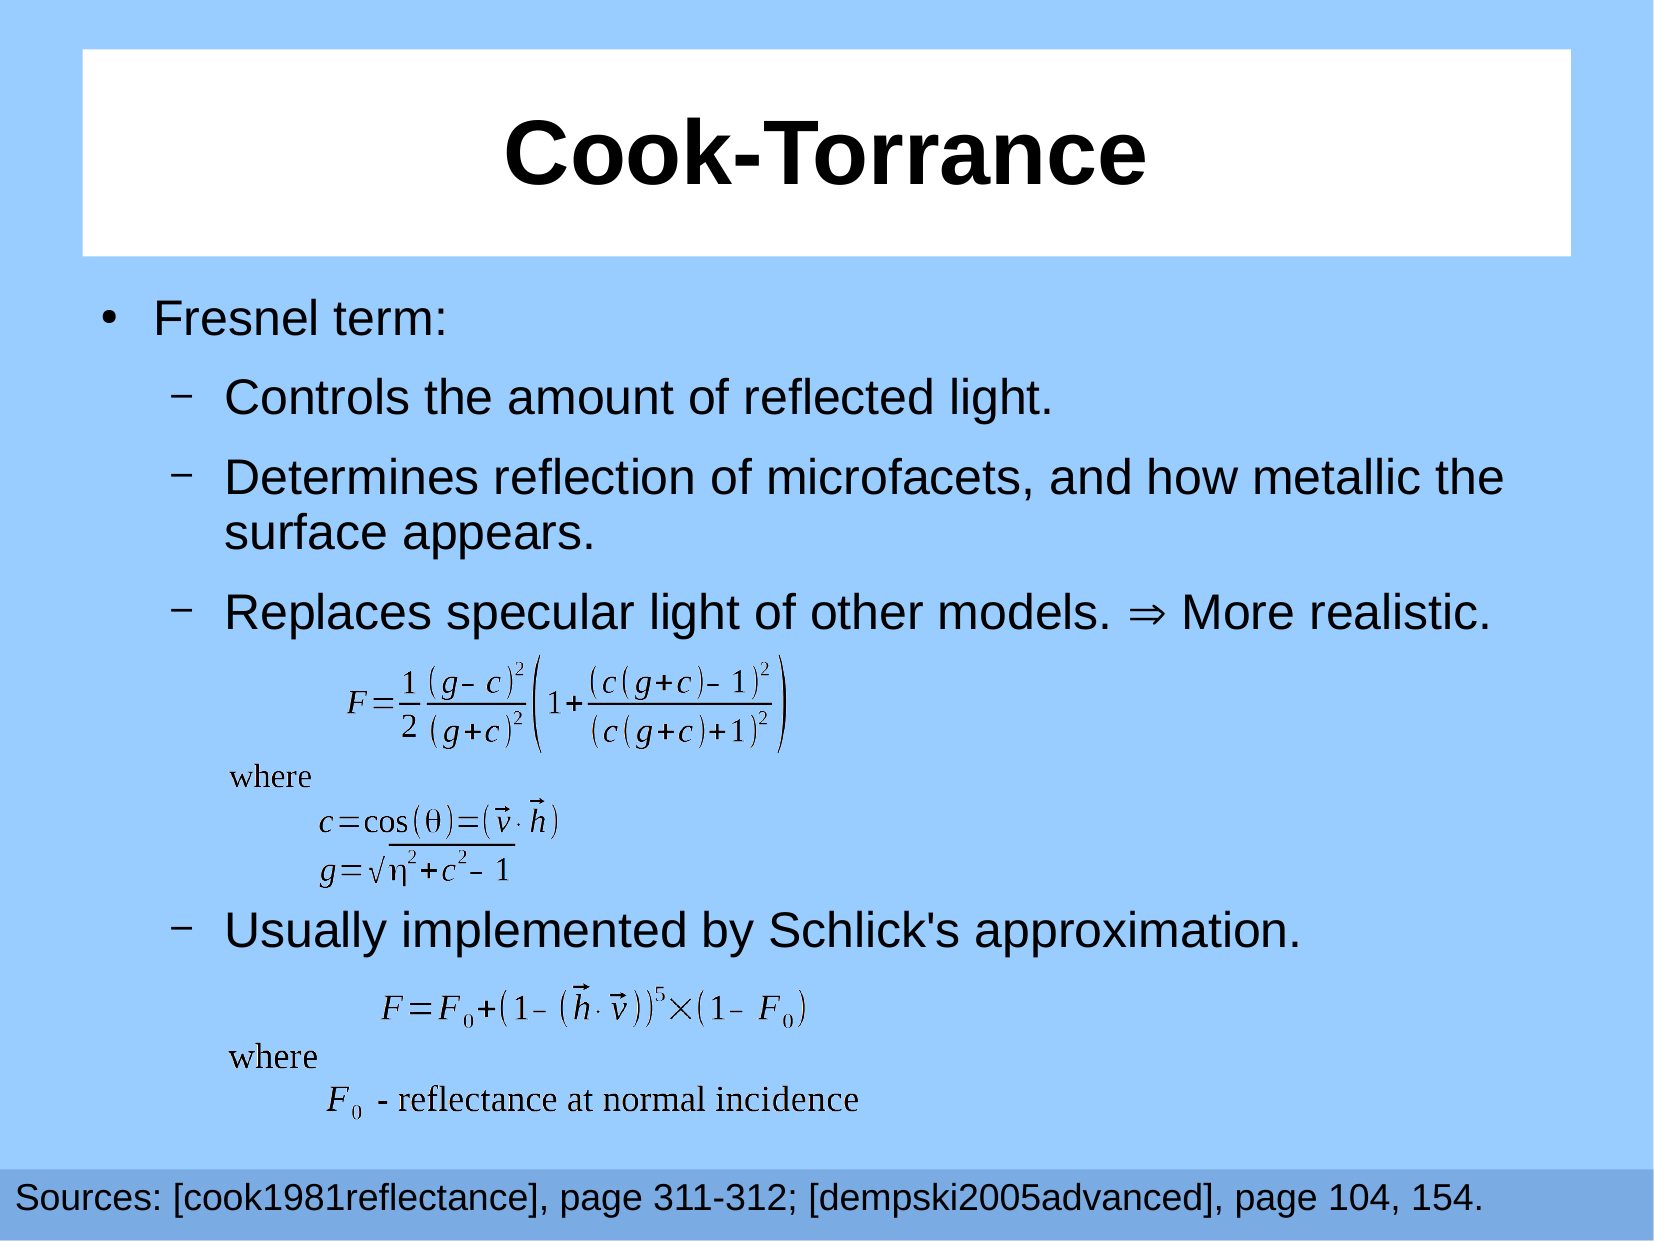

# Cook-Torrance
Fresnel term:
Controls the amount of reflected light.
Determines reflection of microfacets, and how metallic the surface appears.
Replaces specular light of other models.  More realistic.
Usually implemented by Schlick's approximation.
Sources: [cook1981reflectance], page 311-312; [dempski2005advanced], page 104, 154.